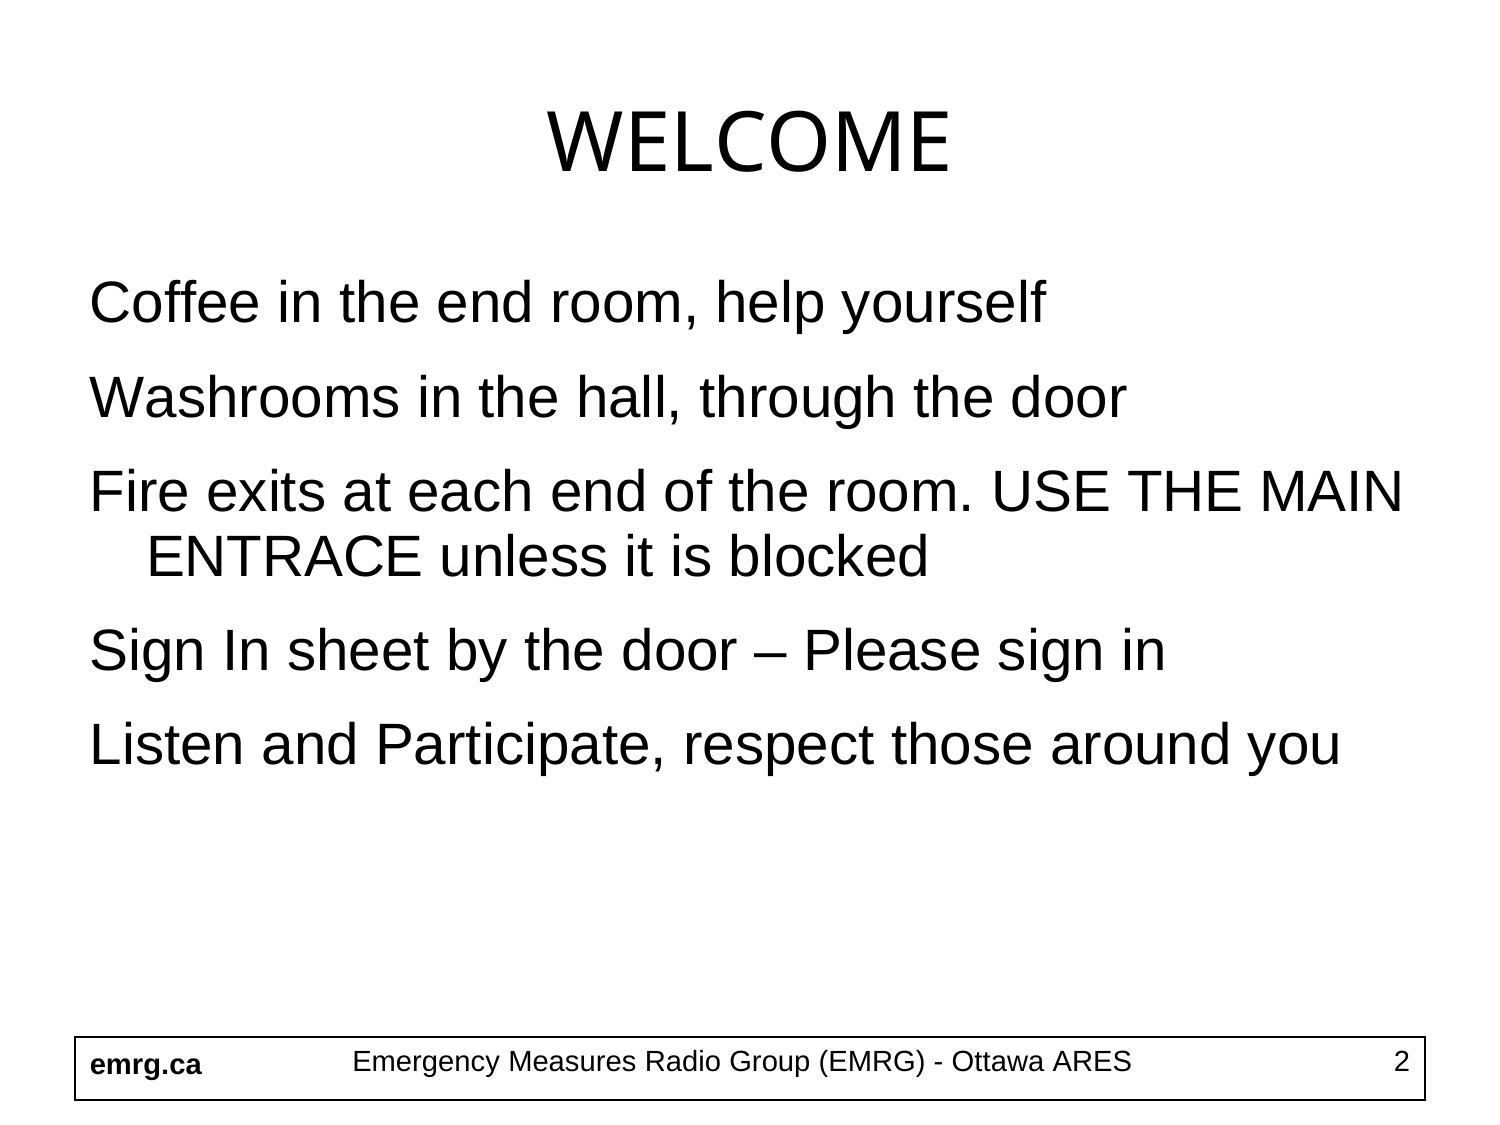

# WELCOME
Coffee in the end room, help yourself
Washrooms in the hall, through the door
Fire exits at each end of the room. USE THE MAIN ENTRACE unless it is blocked
Sign In sheet by the door – Please sign in
Listen and Participate, respect those around you
Emergency Measures Radio Group (EMRG) - Ottawa ARES
2